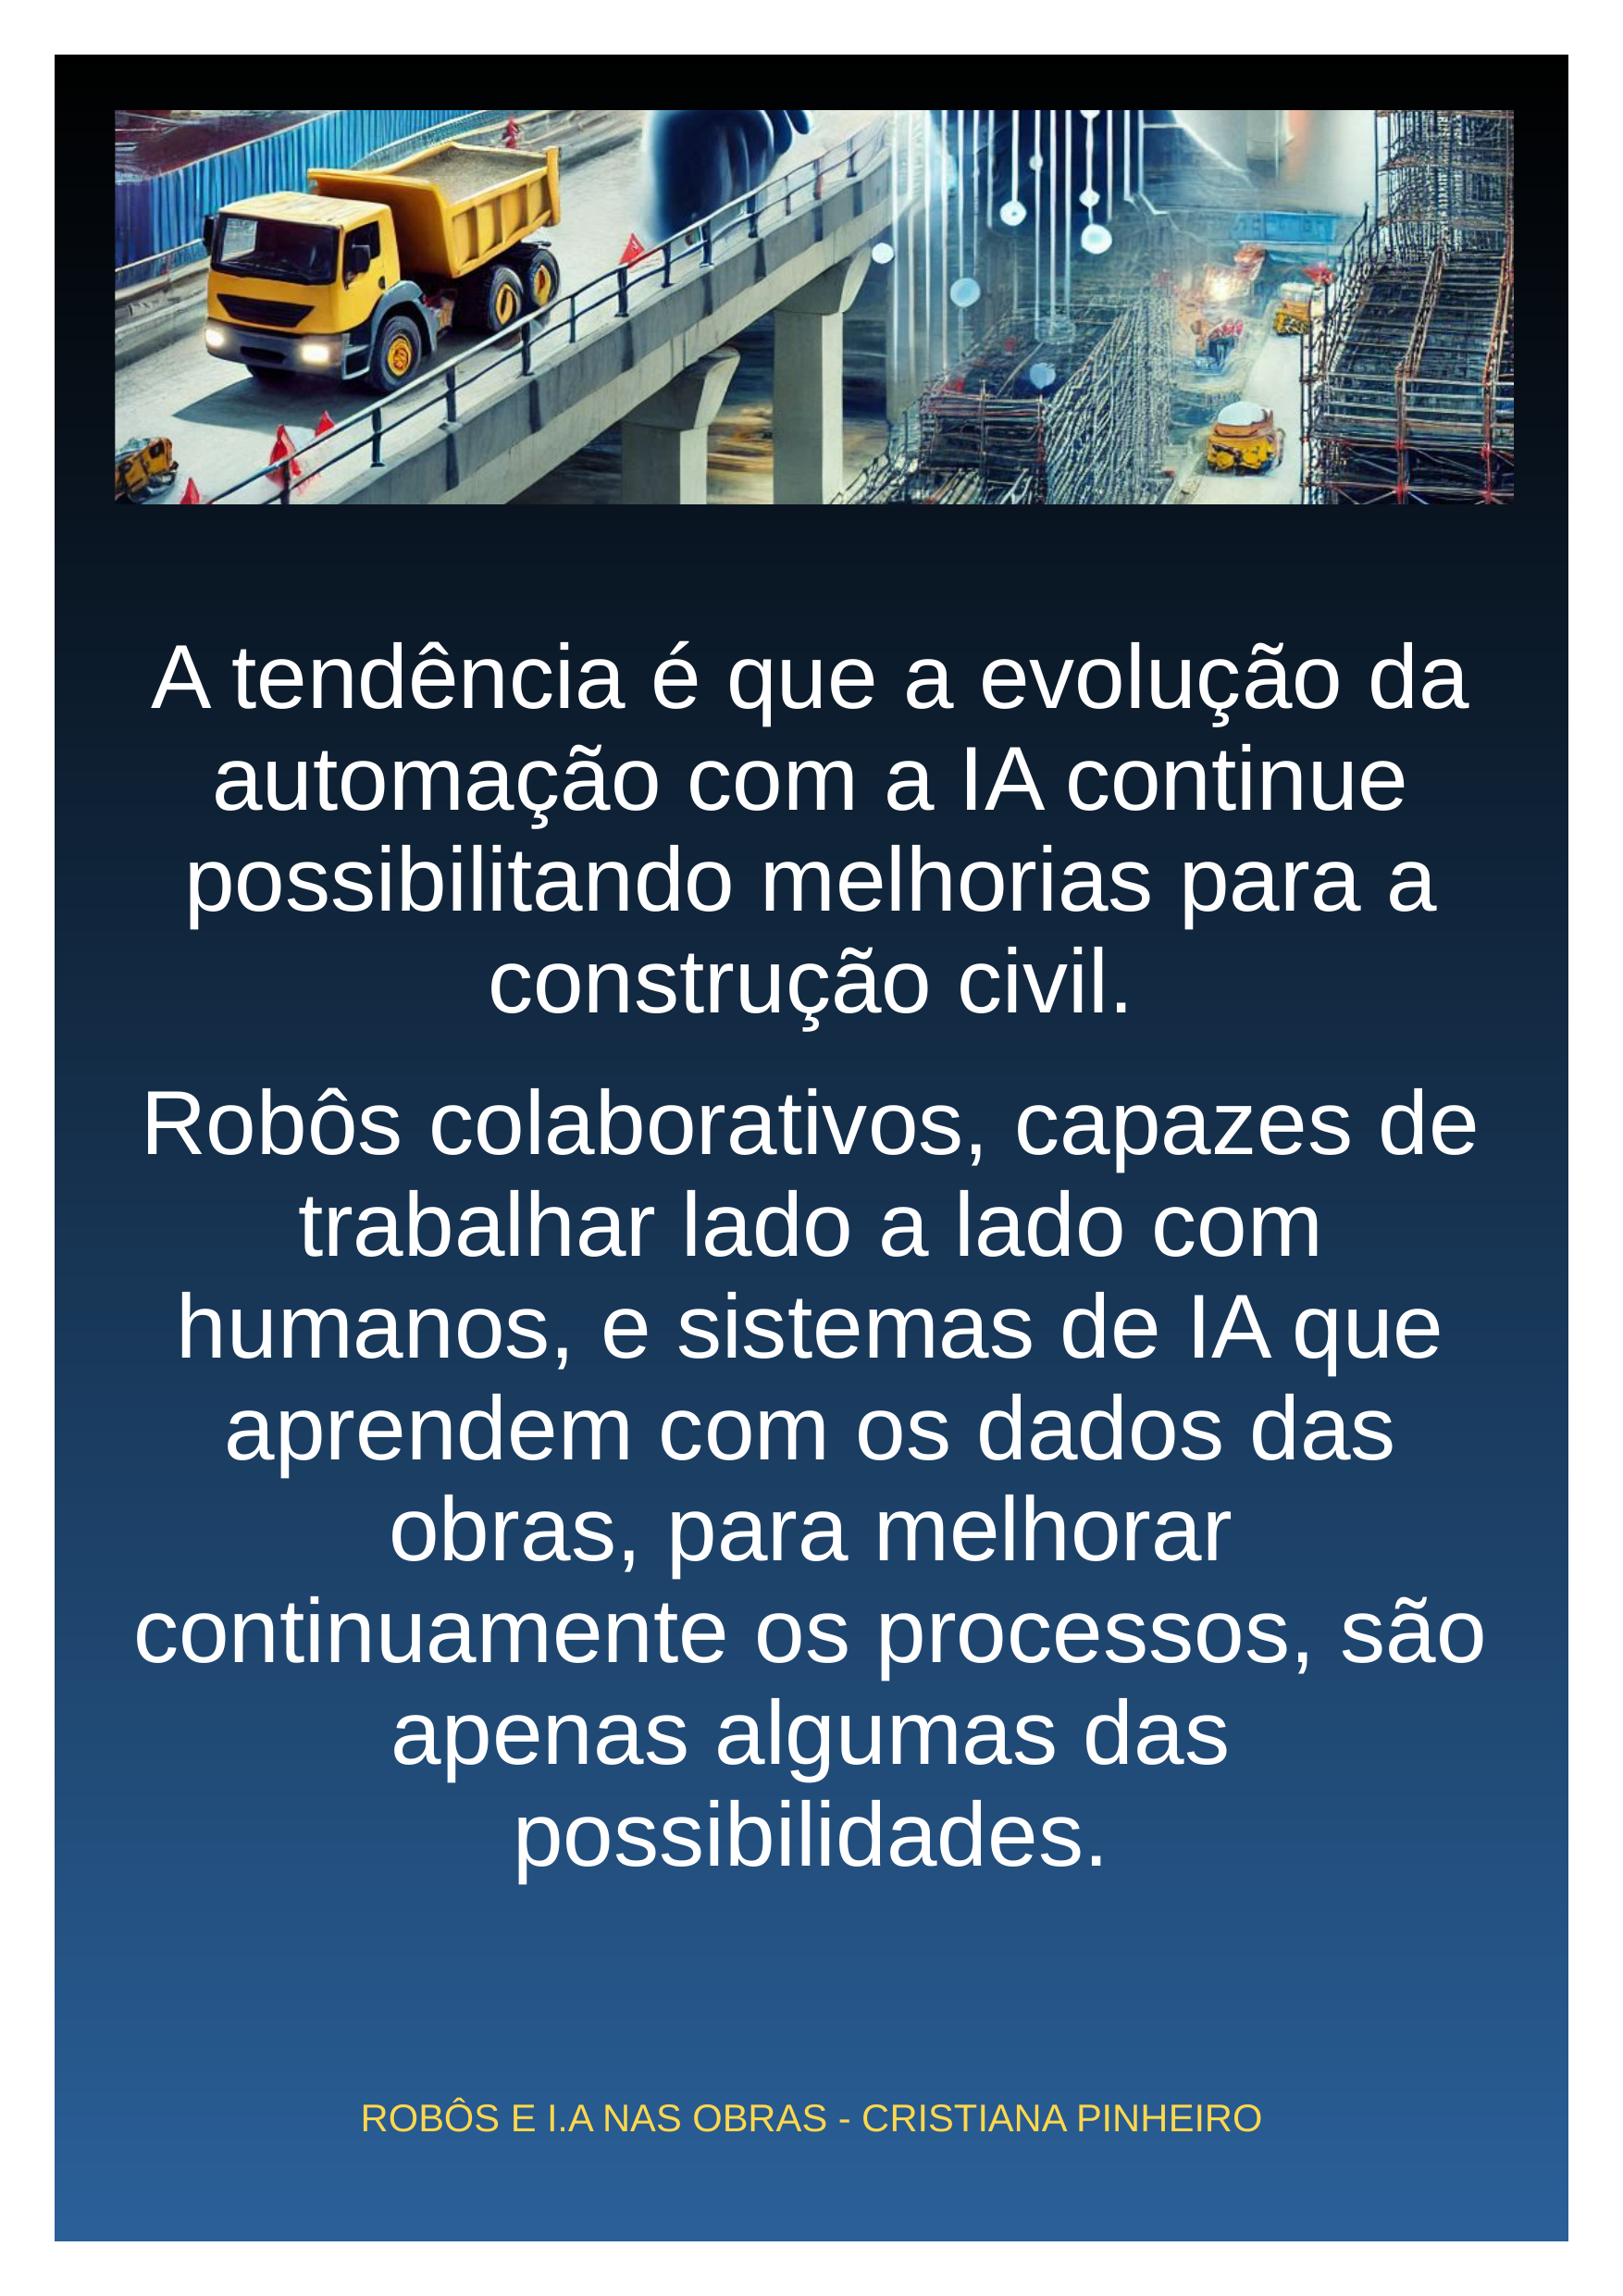

# A tendência é que a evolução da automação com a IA continue possibilitando melhorias para a construção civil.
Robôs colaborativos, capazes de trabalhar lado a lado com humanos, e sistemas de IA que aprendem com os dados das obras, para melhorar continuamente os processos, são apenas algumas das possibilidades.
Robôs e I.A nas Obras - Cristiana Pinheiro